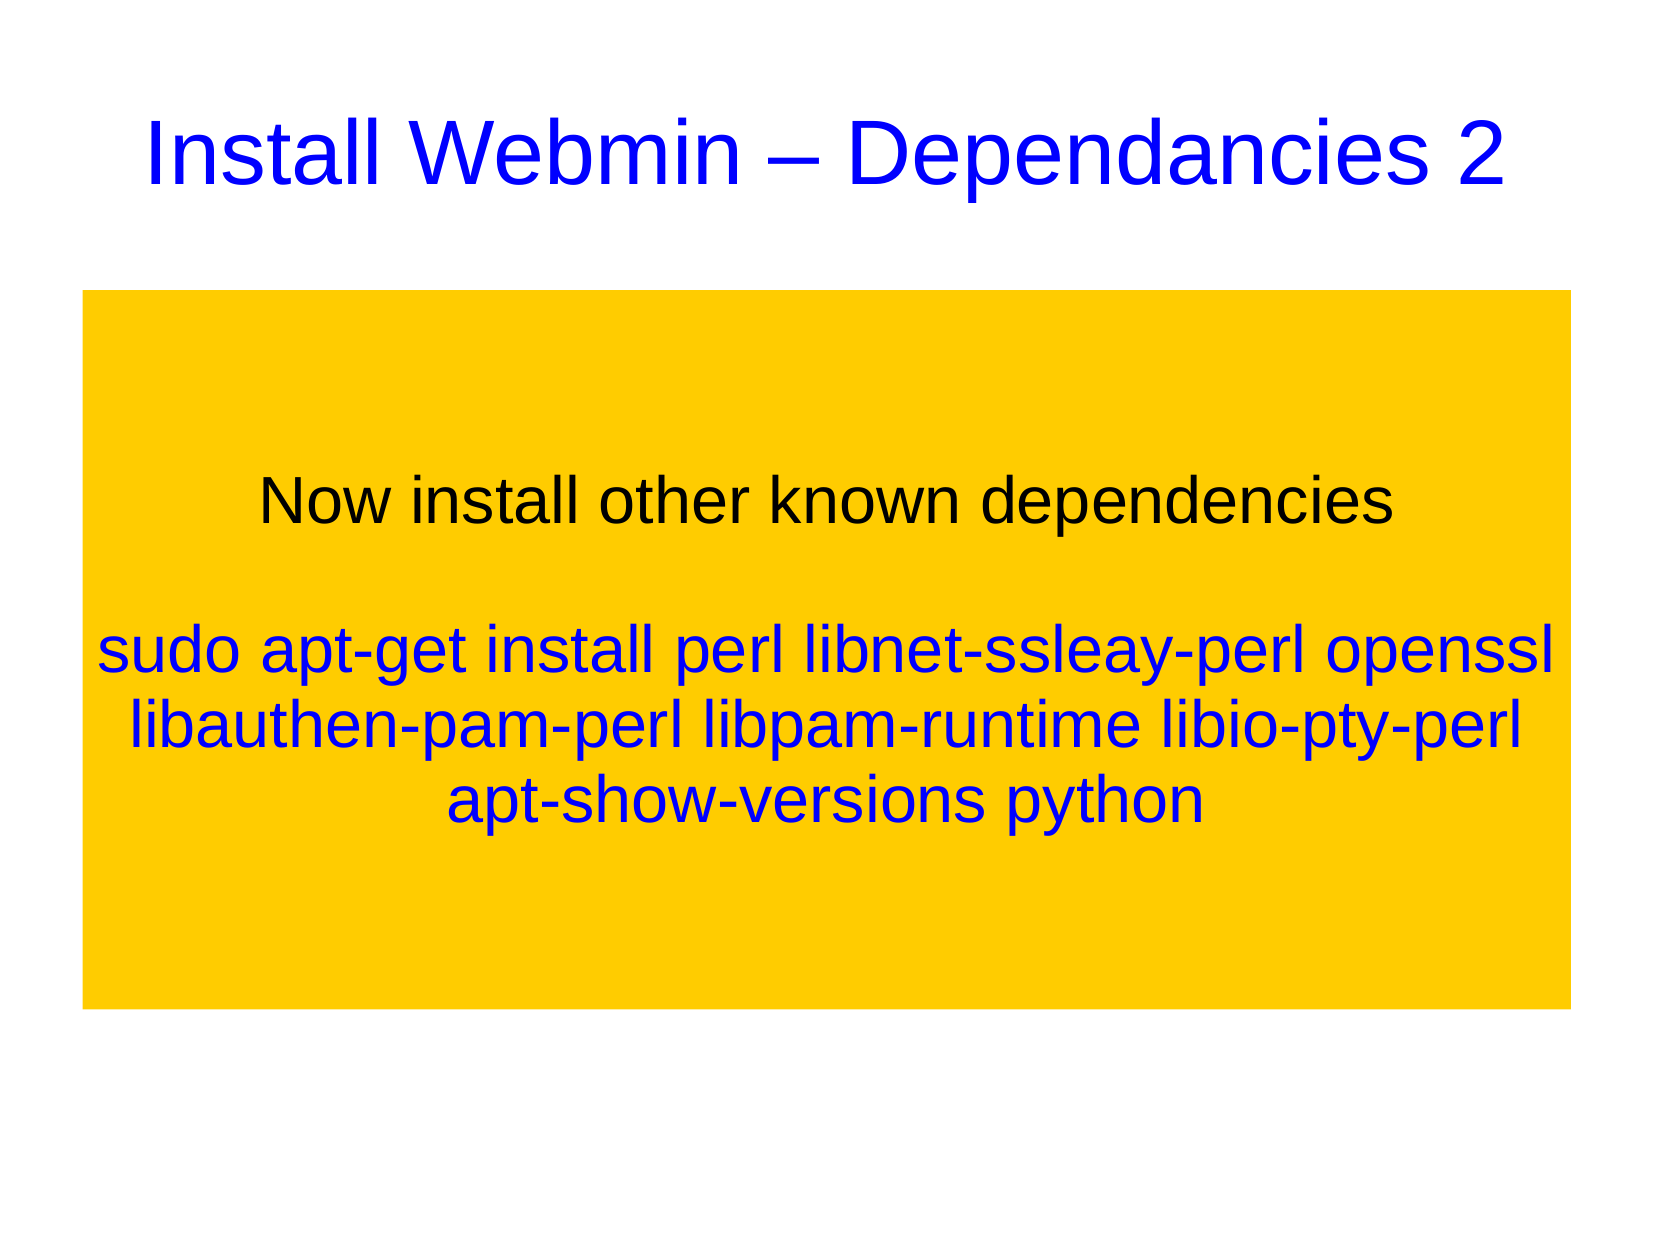

# Install Webmin – Dependancies 2
Now install other known dependencies
sudo apt-get install perl libnet-ssleay-perl openssl libauthen-pam-perl libpam-runtime libio-pty-perl apt-show-versions python